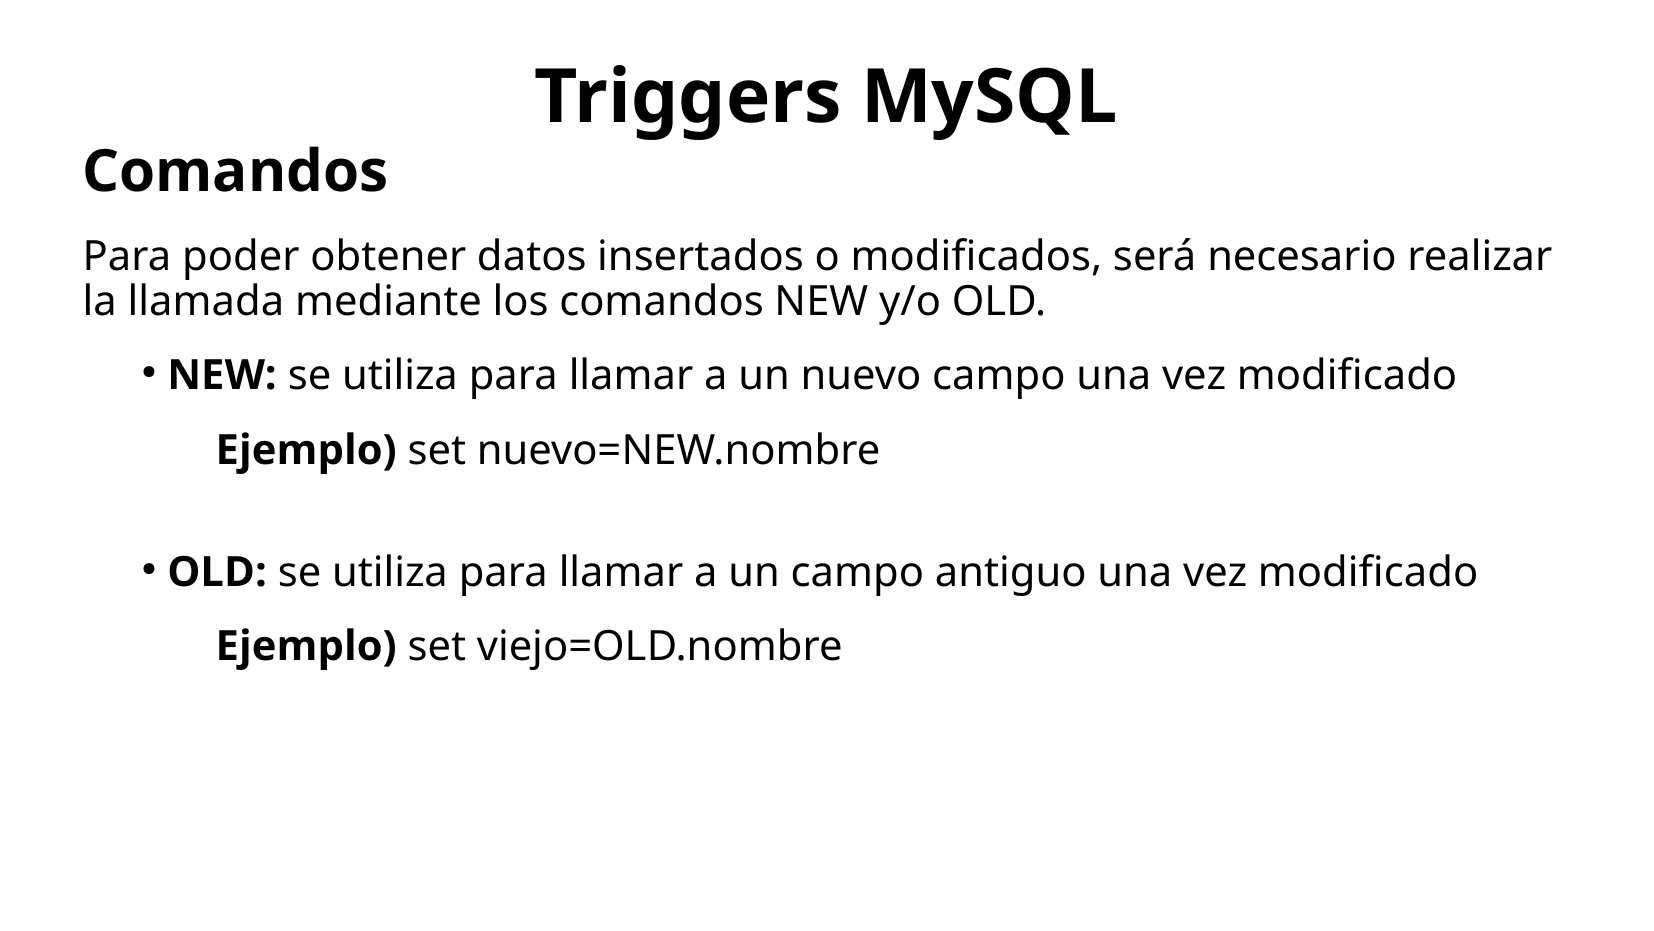

# Triggers MySQL
Comandos
Para poder obtener datos insertados o modificados, será necesario realizar la llamada mediante los comandos NEW y/o OLD.
 NEW: se utiliza para llamar a un nuevo campo una vez modificado
Ejemplo) set nuevo=NEW.nombre
 OLD: se utiliza para llamar a un campo antiguo una vez modificado
Ejemplo) set viejo=OLD.nombre